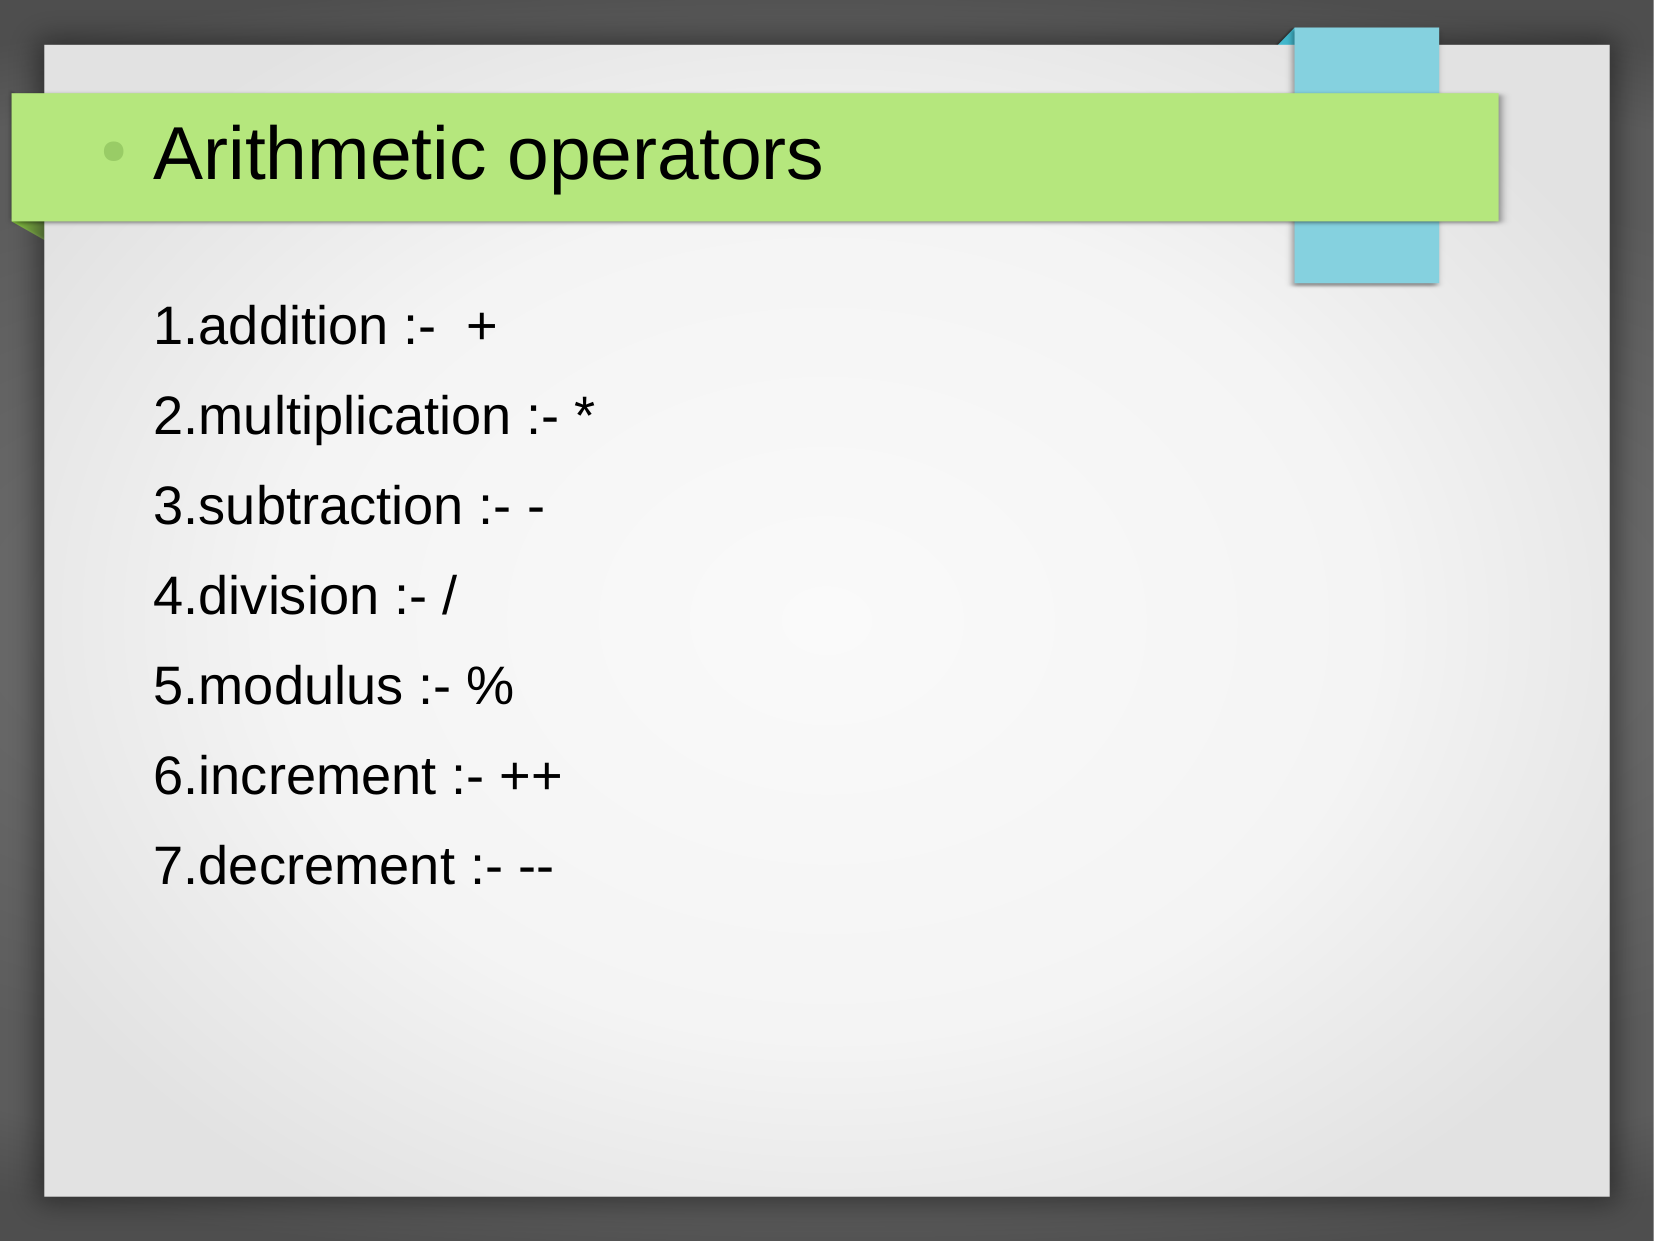

# Arithmetic operators
1.addition :- +
2.multiplication :- *
3.subtraction :- -
4.division :- /
5.modulus :- %
6.increment :- ++
7.decrement :- --